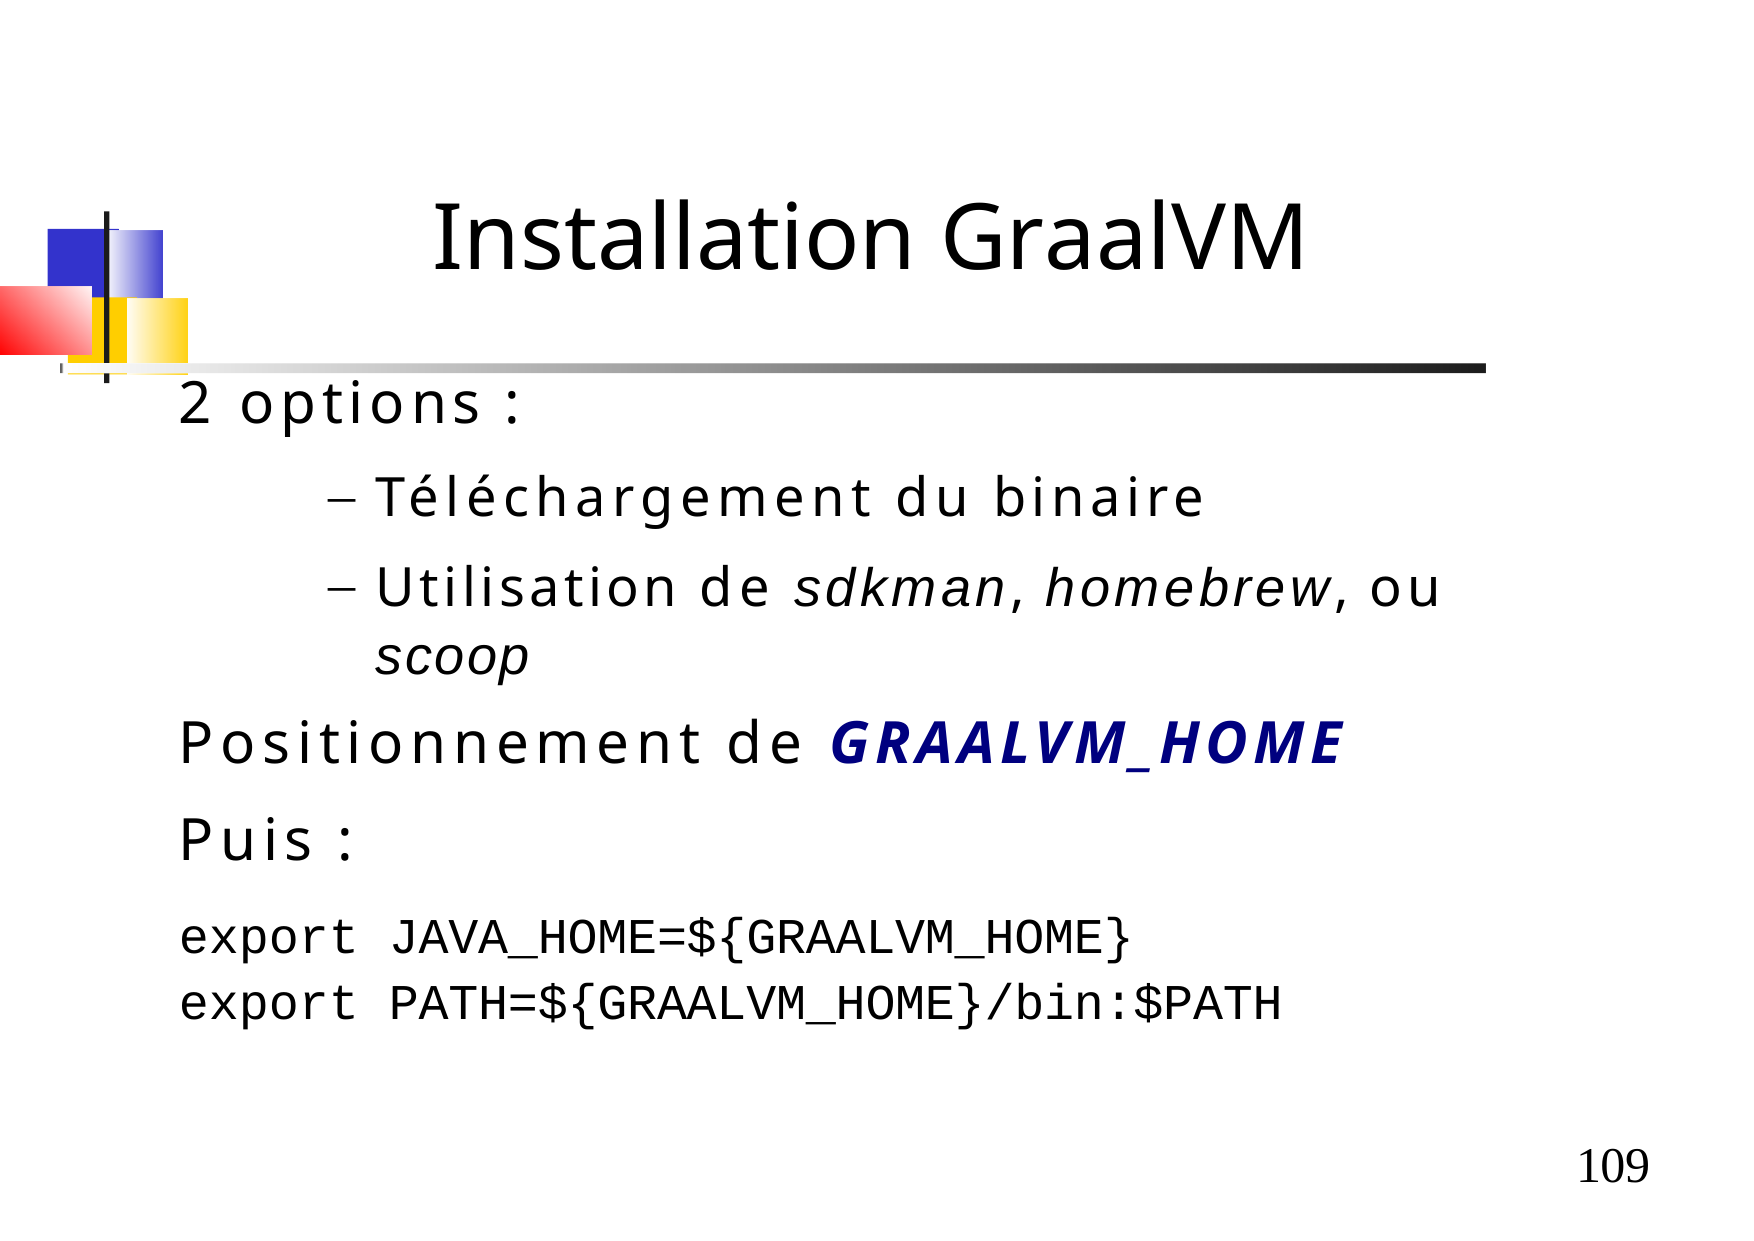

# Installation GraalVM
2 options :
Téléchargement du binaire
Utilisation de sdkman, homebrew, ou scoop
Positionnement de GRAALVM_HOME
Puis :
export JAVA_HOME=${GRAALVM_HOME}
export PATH=${GRAALVM_HOME}/bin:$PATH
109